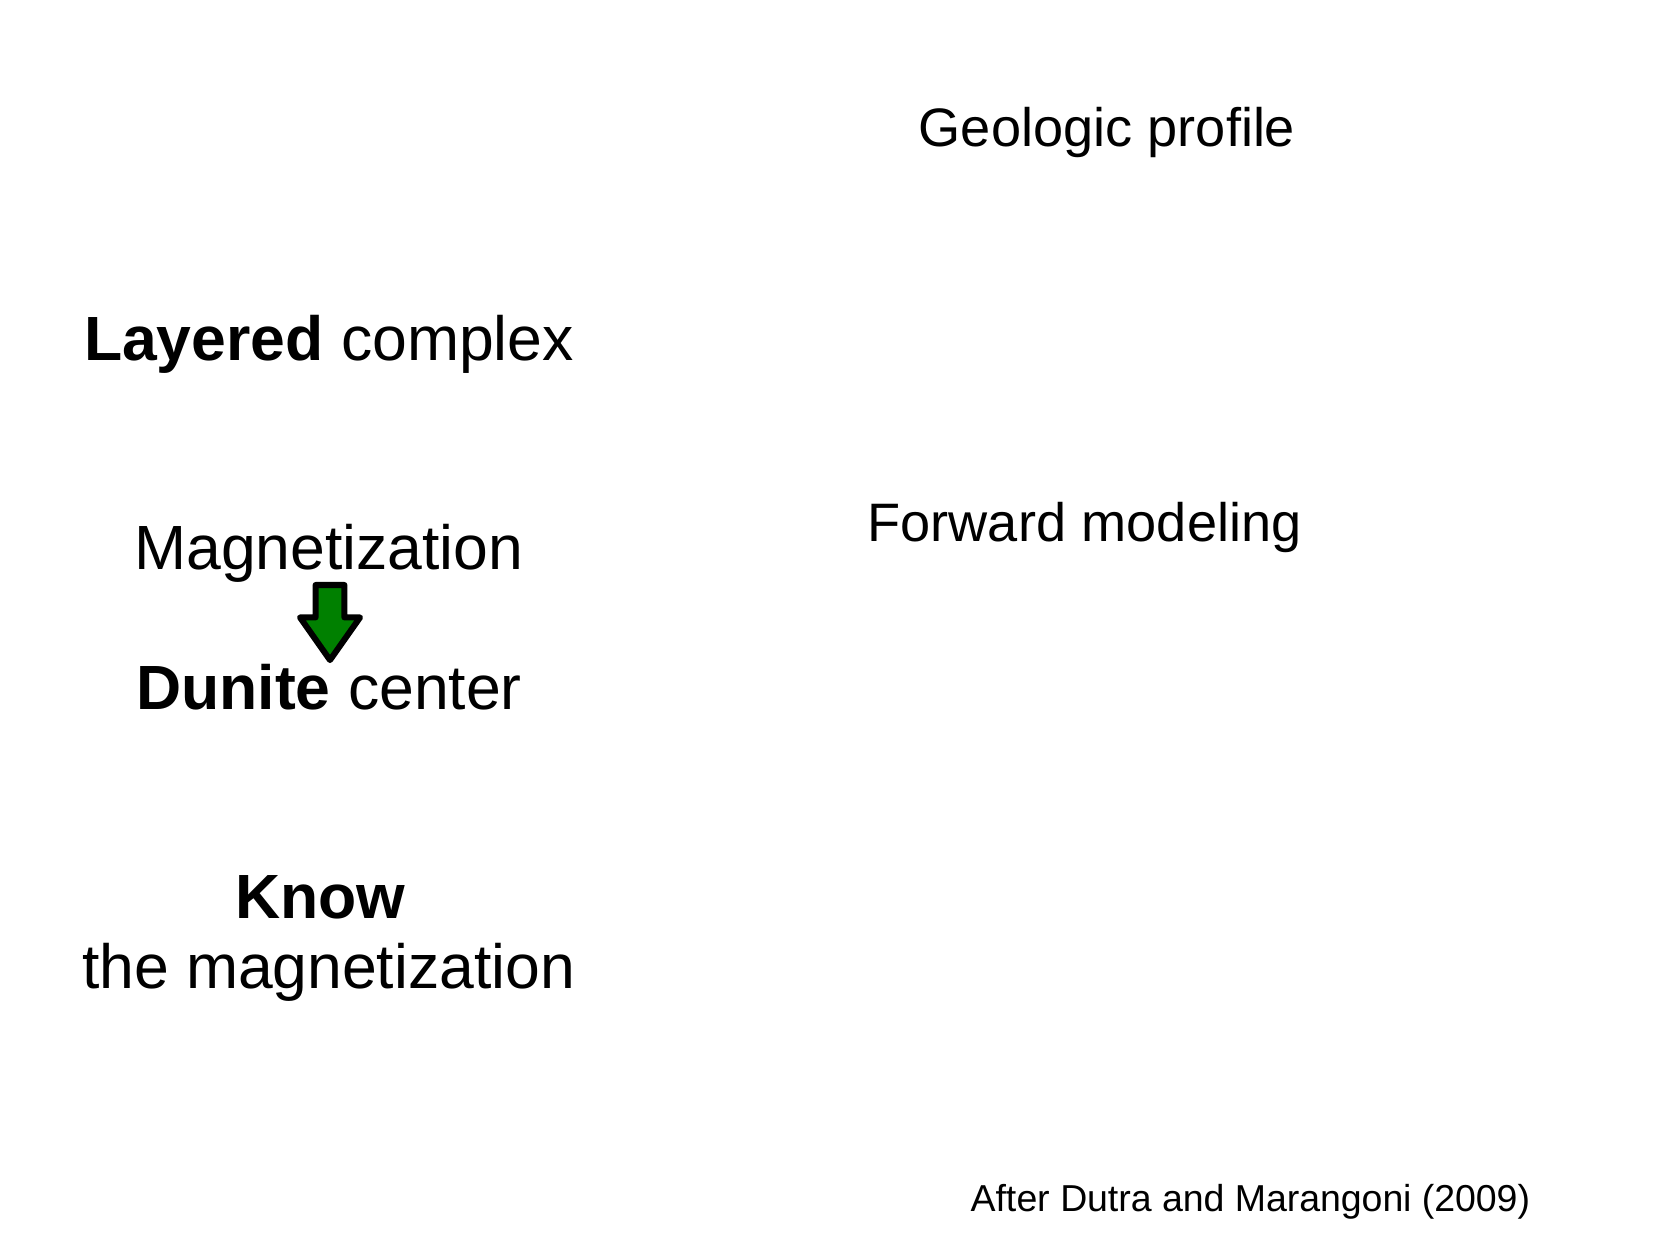

Geologic profile
Layered complex
Magnetization
Dunite center
Know
the magnetization
Forward modeling
After Dutra and Marangoni (2009)